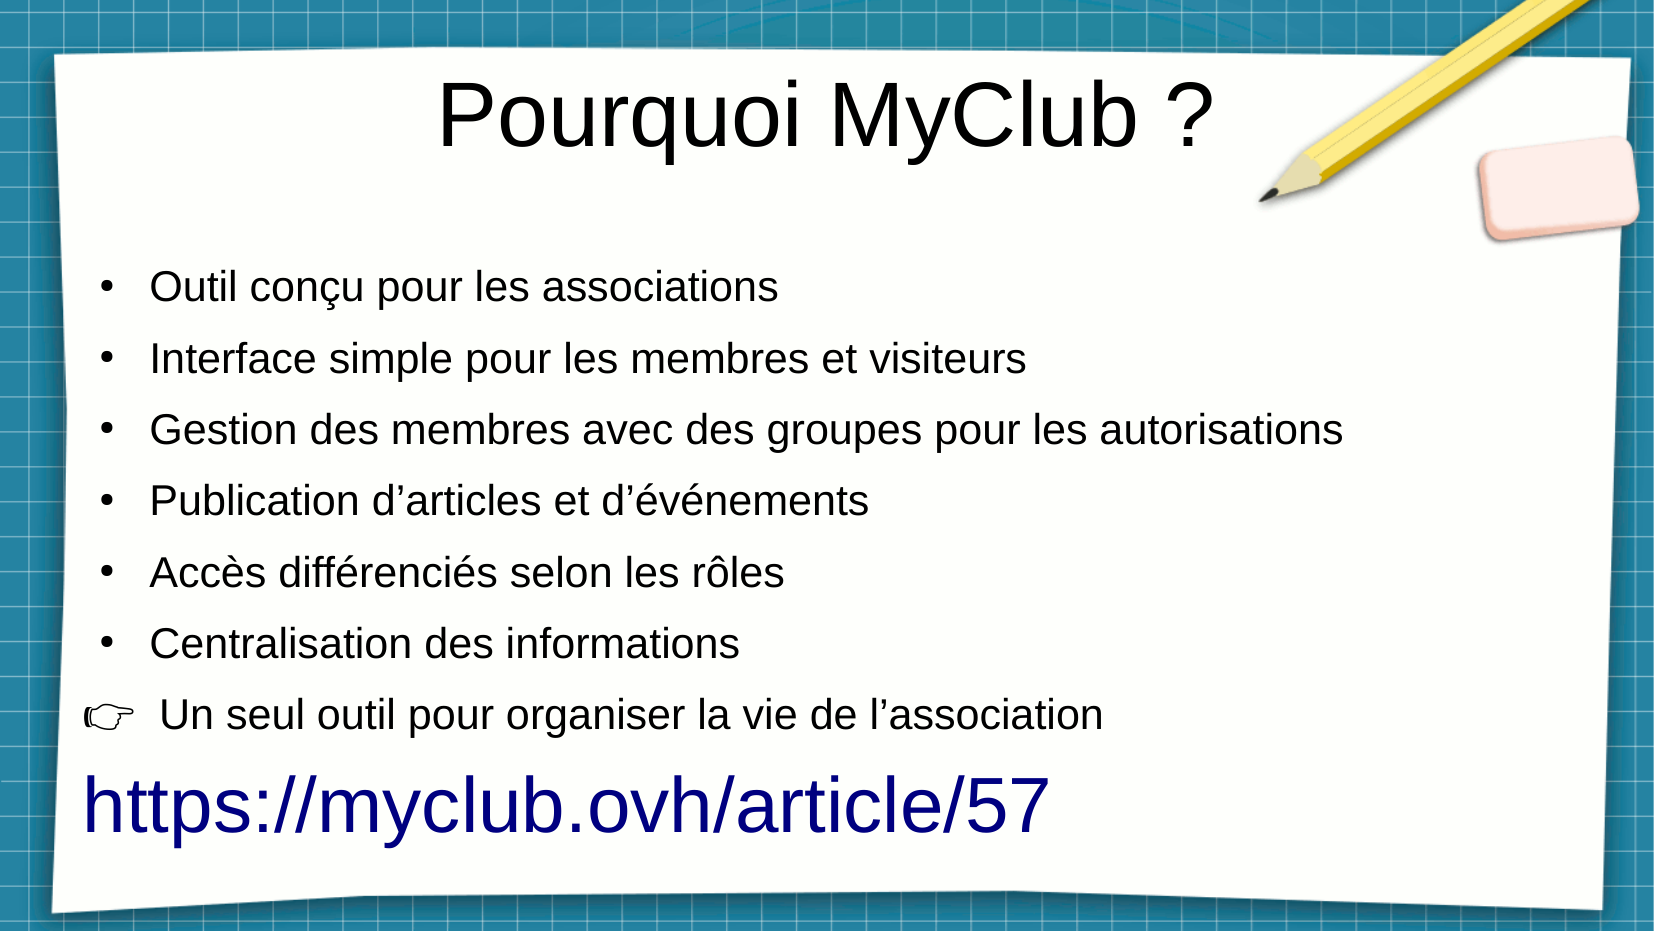

# Pourquoi MyClub ?
Outil conçu pour les associations
Interface simple pour les membres et visiteurs
Gestion des membres avec des groupes pour les autorisations
Publication d’articles et d’événements
Accès différenciés selon les rôles
Centralisation des informations
👉 Un seul outil pour organiser la vie de l’association
https://myclub.ovh/article/57